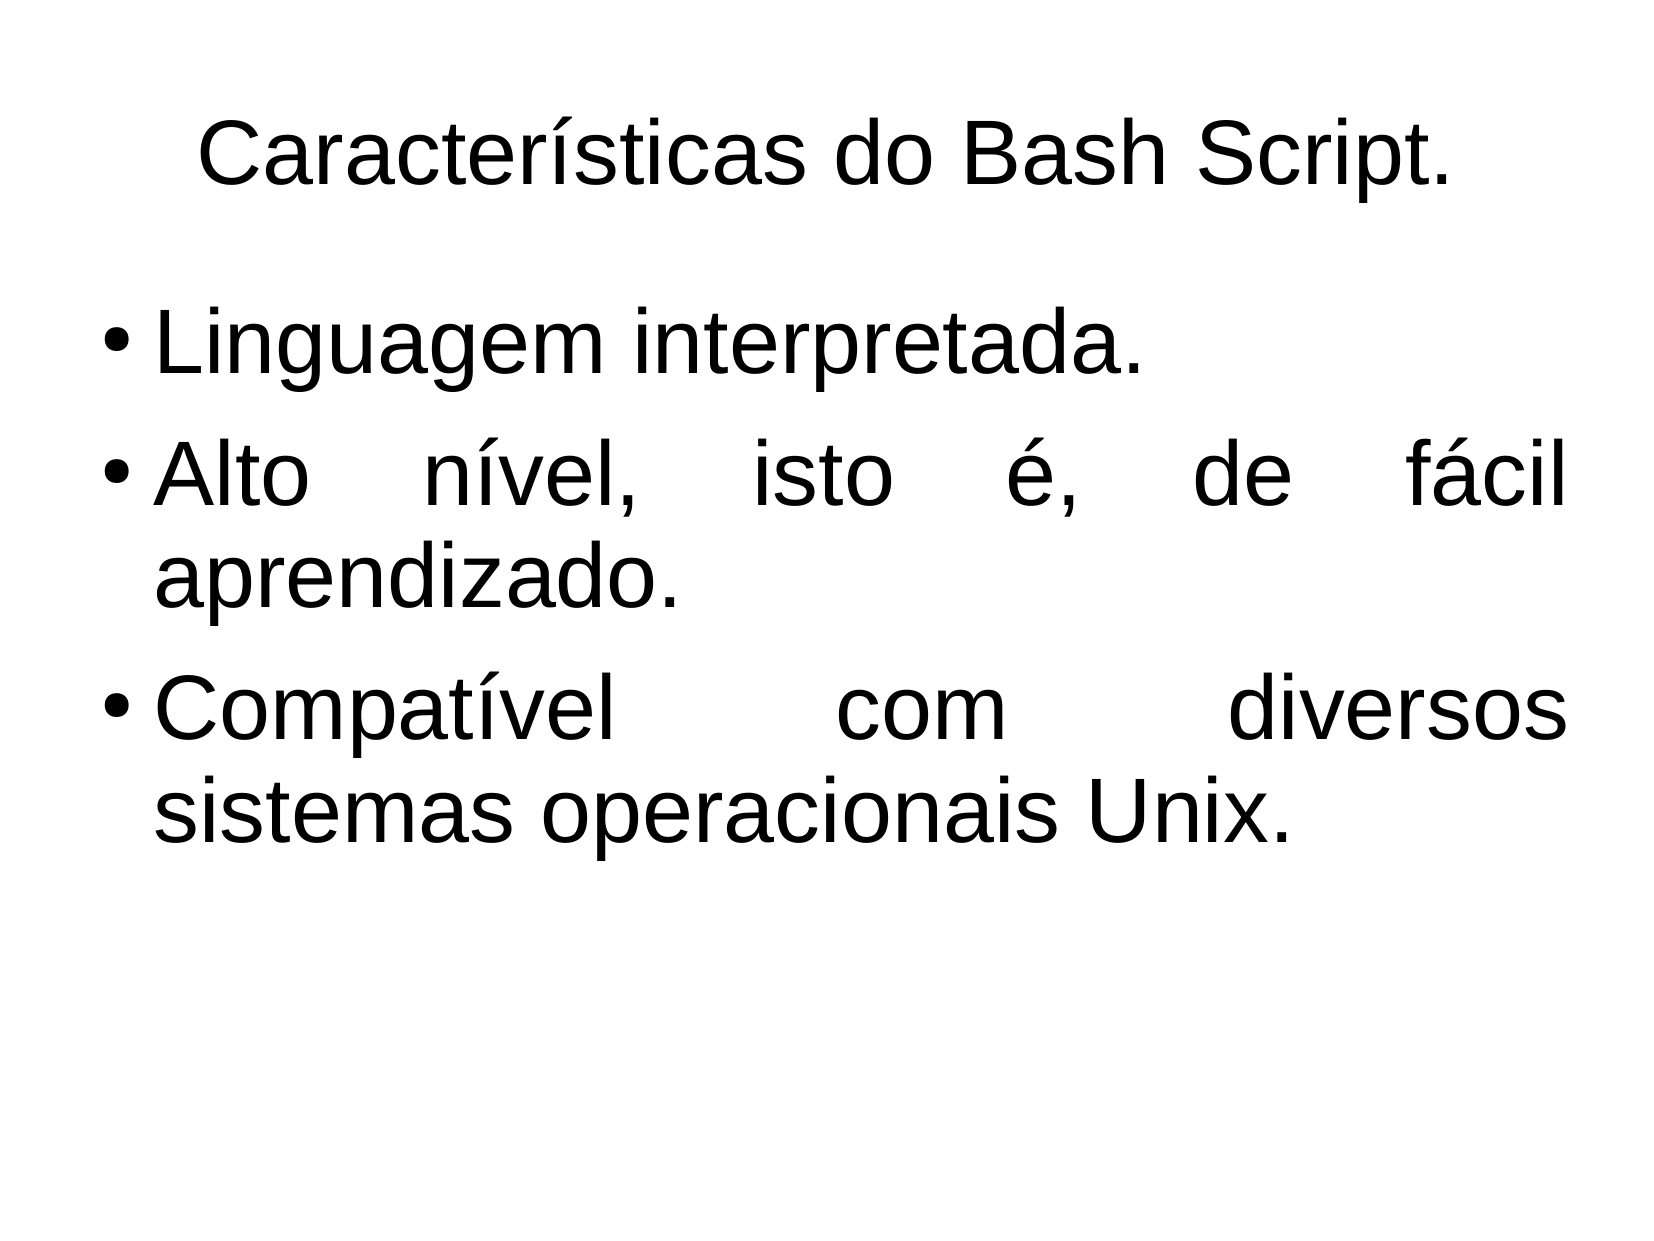

# Características do Bash Script.
Linguagem interpretada.
Alto nível, isto é, de fácil aprendizado.
Compatível com diversos sistemas operacionais Unix.